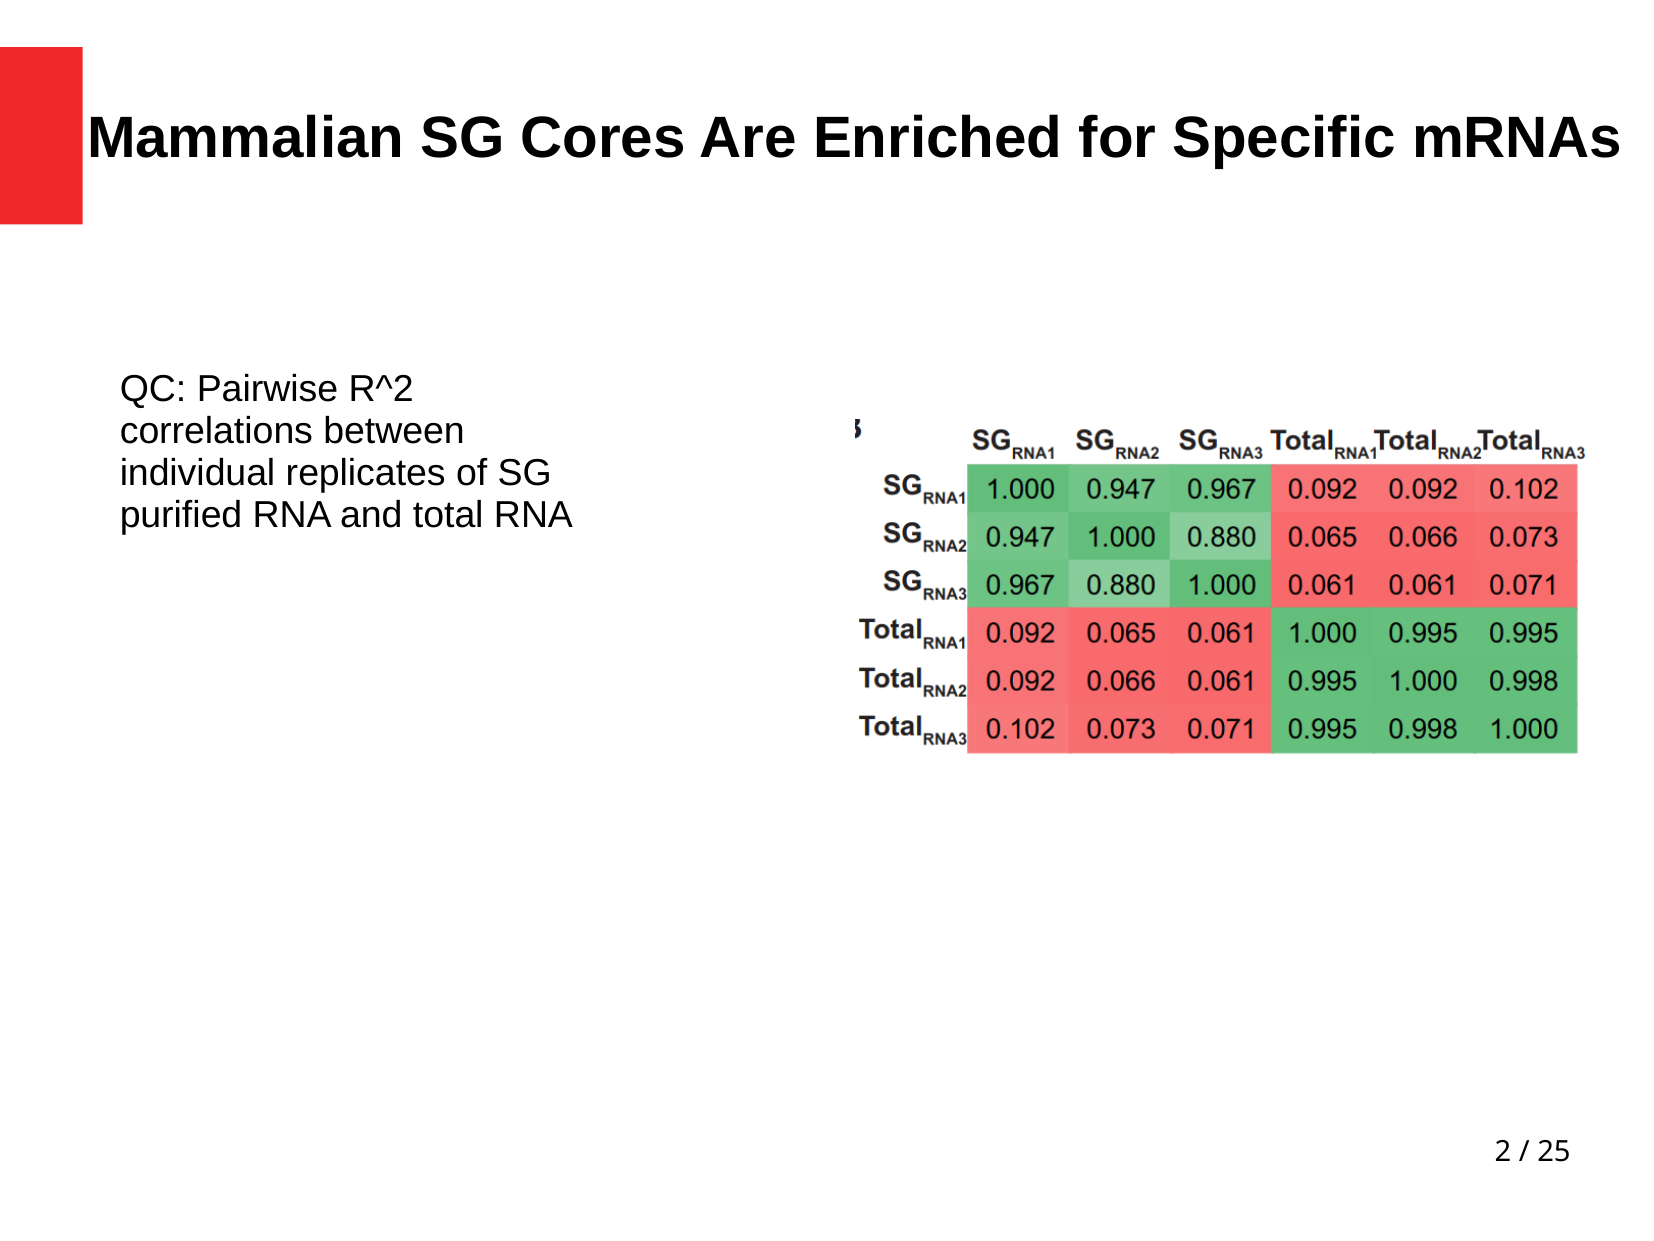

Mammalian SG Cores Are Enriched for Specific mRNAs
QC: Pairwise R^2 correlations between individual replicates of SG
purified RNA and total RNA
2